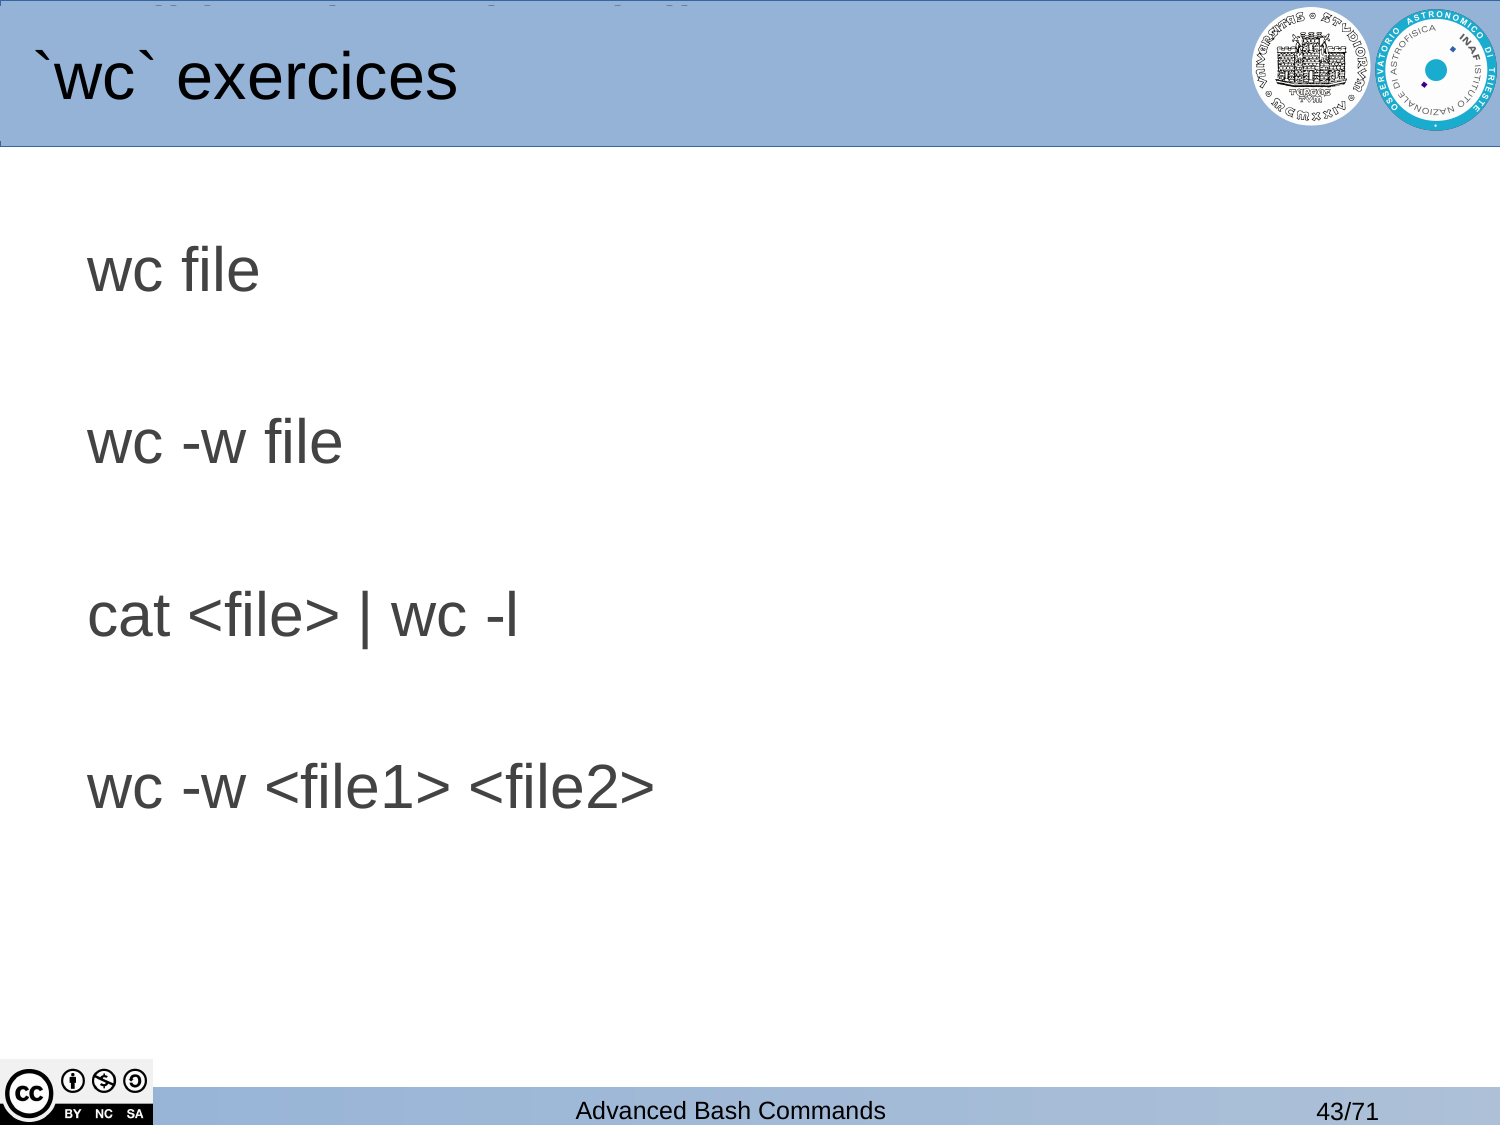

# Traditional service delivery
`wc` exercices
wc file
wc -w file
cat <file> | wc -l
wc -w <file1> <file2>